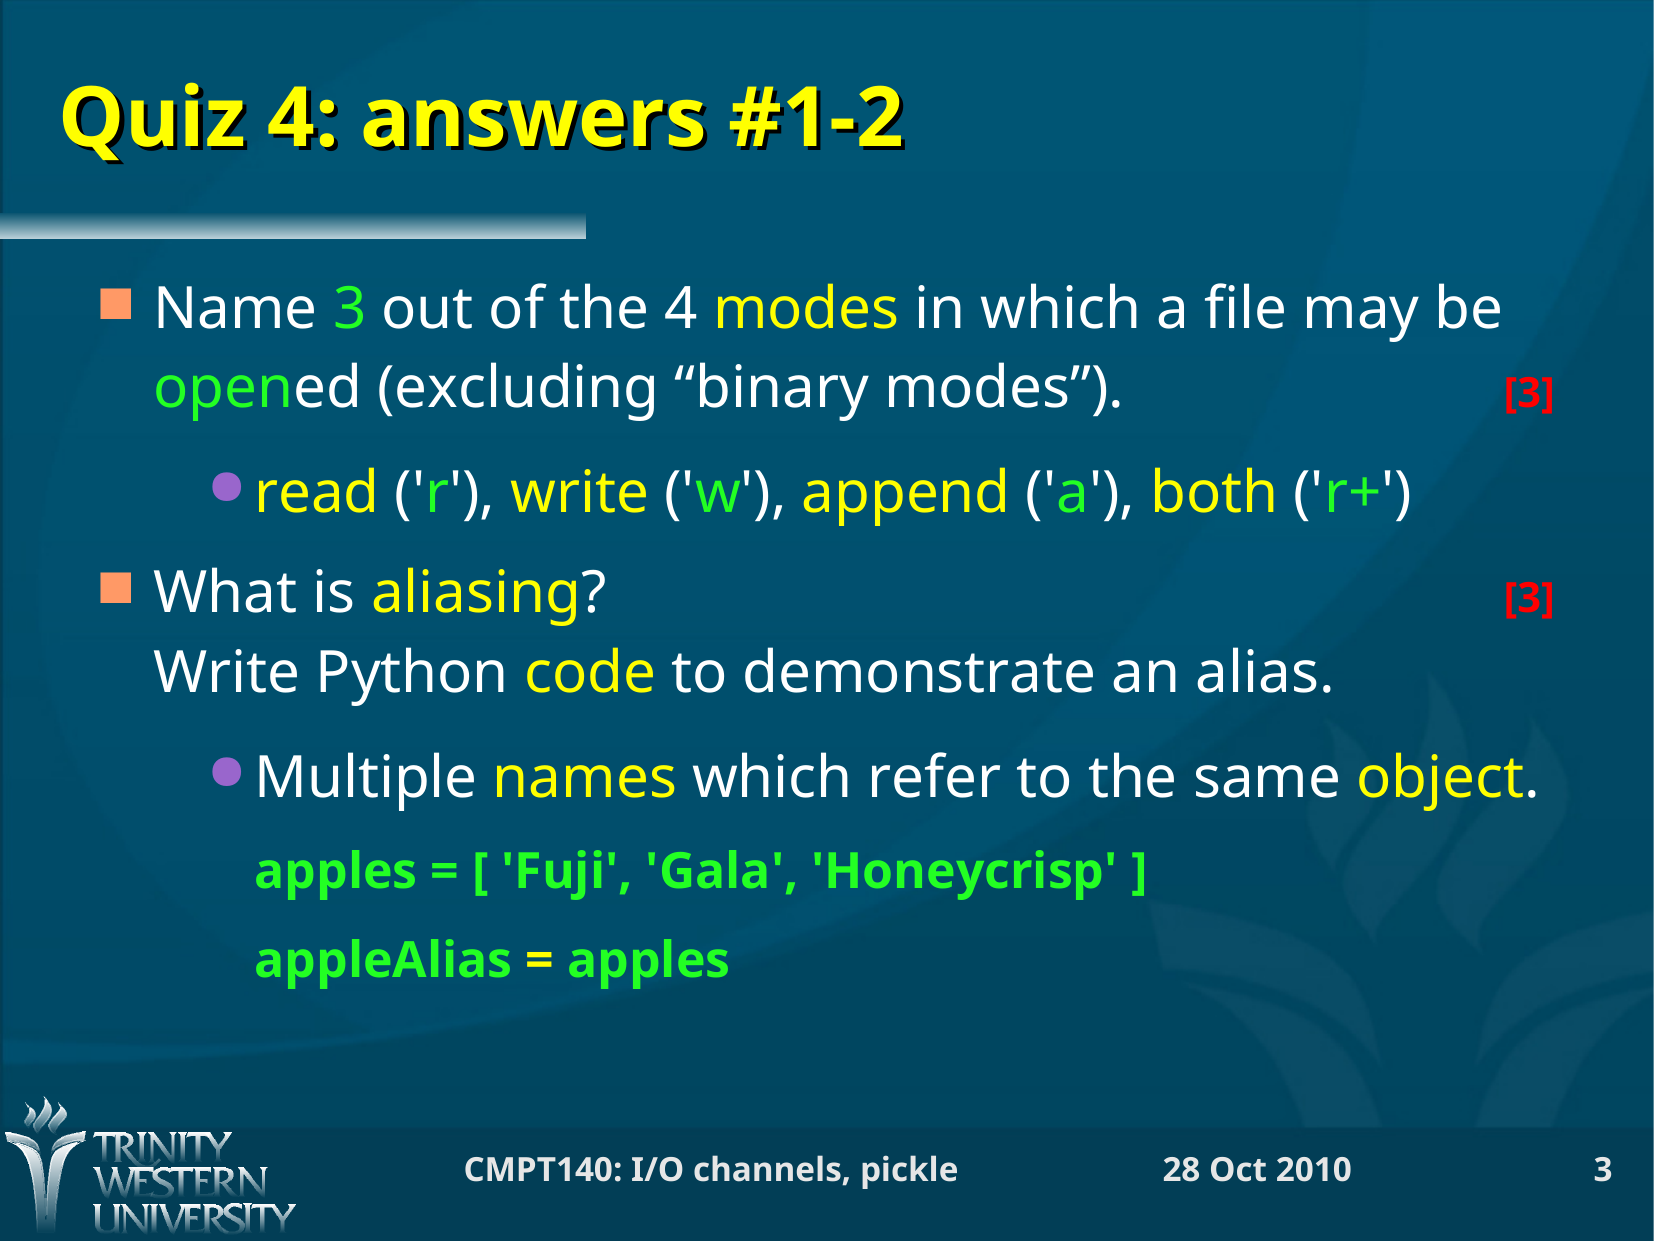

# Quiz 4: answers #1-2
Name 3 out of the 4 modes in which a file may be opened (excluding “binary modes”).	[3]
read ('r'), write ('w'), append ('a'), both ('r+')
What is aliasing?	[3]
Write Python code to demonstrate an alias.
Multiple names which refer to the same object.
apples = [ 'Fuji', 'Gala', 'Honeycrisp' ]
appleAlias = apples
CMPT140: I/O channels, pickle
28 Oct 2010
3